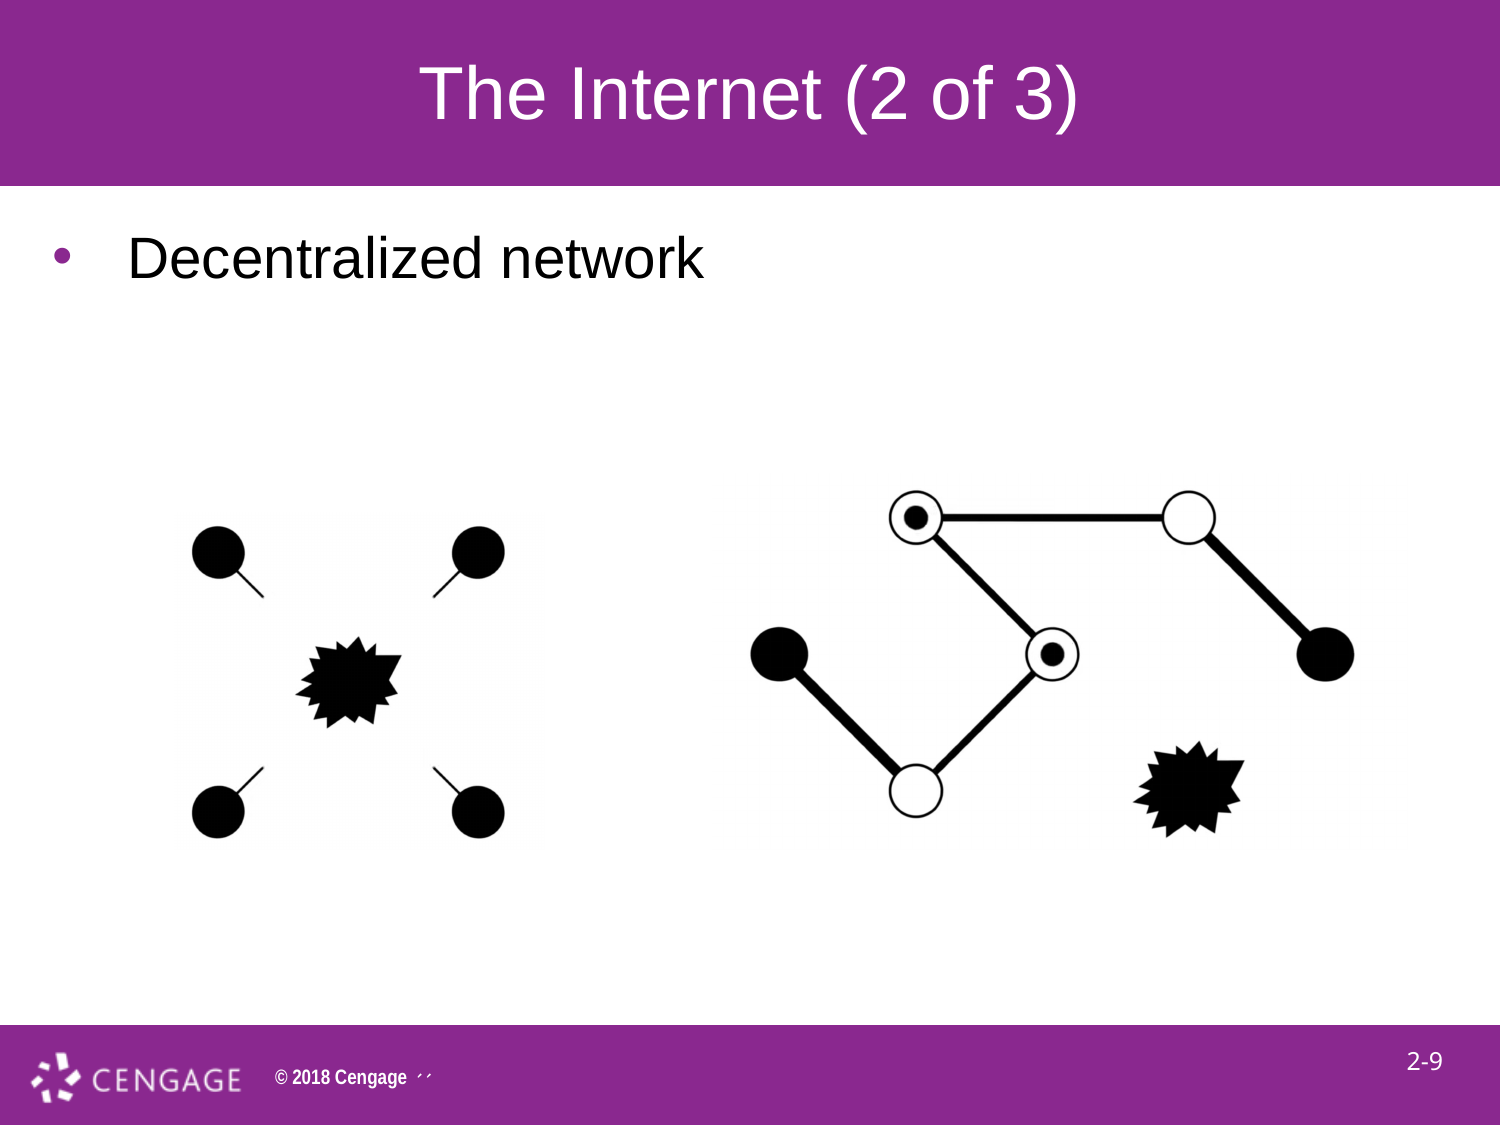

# The Internet (2 of 3)
Decentralized network